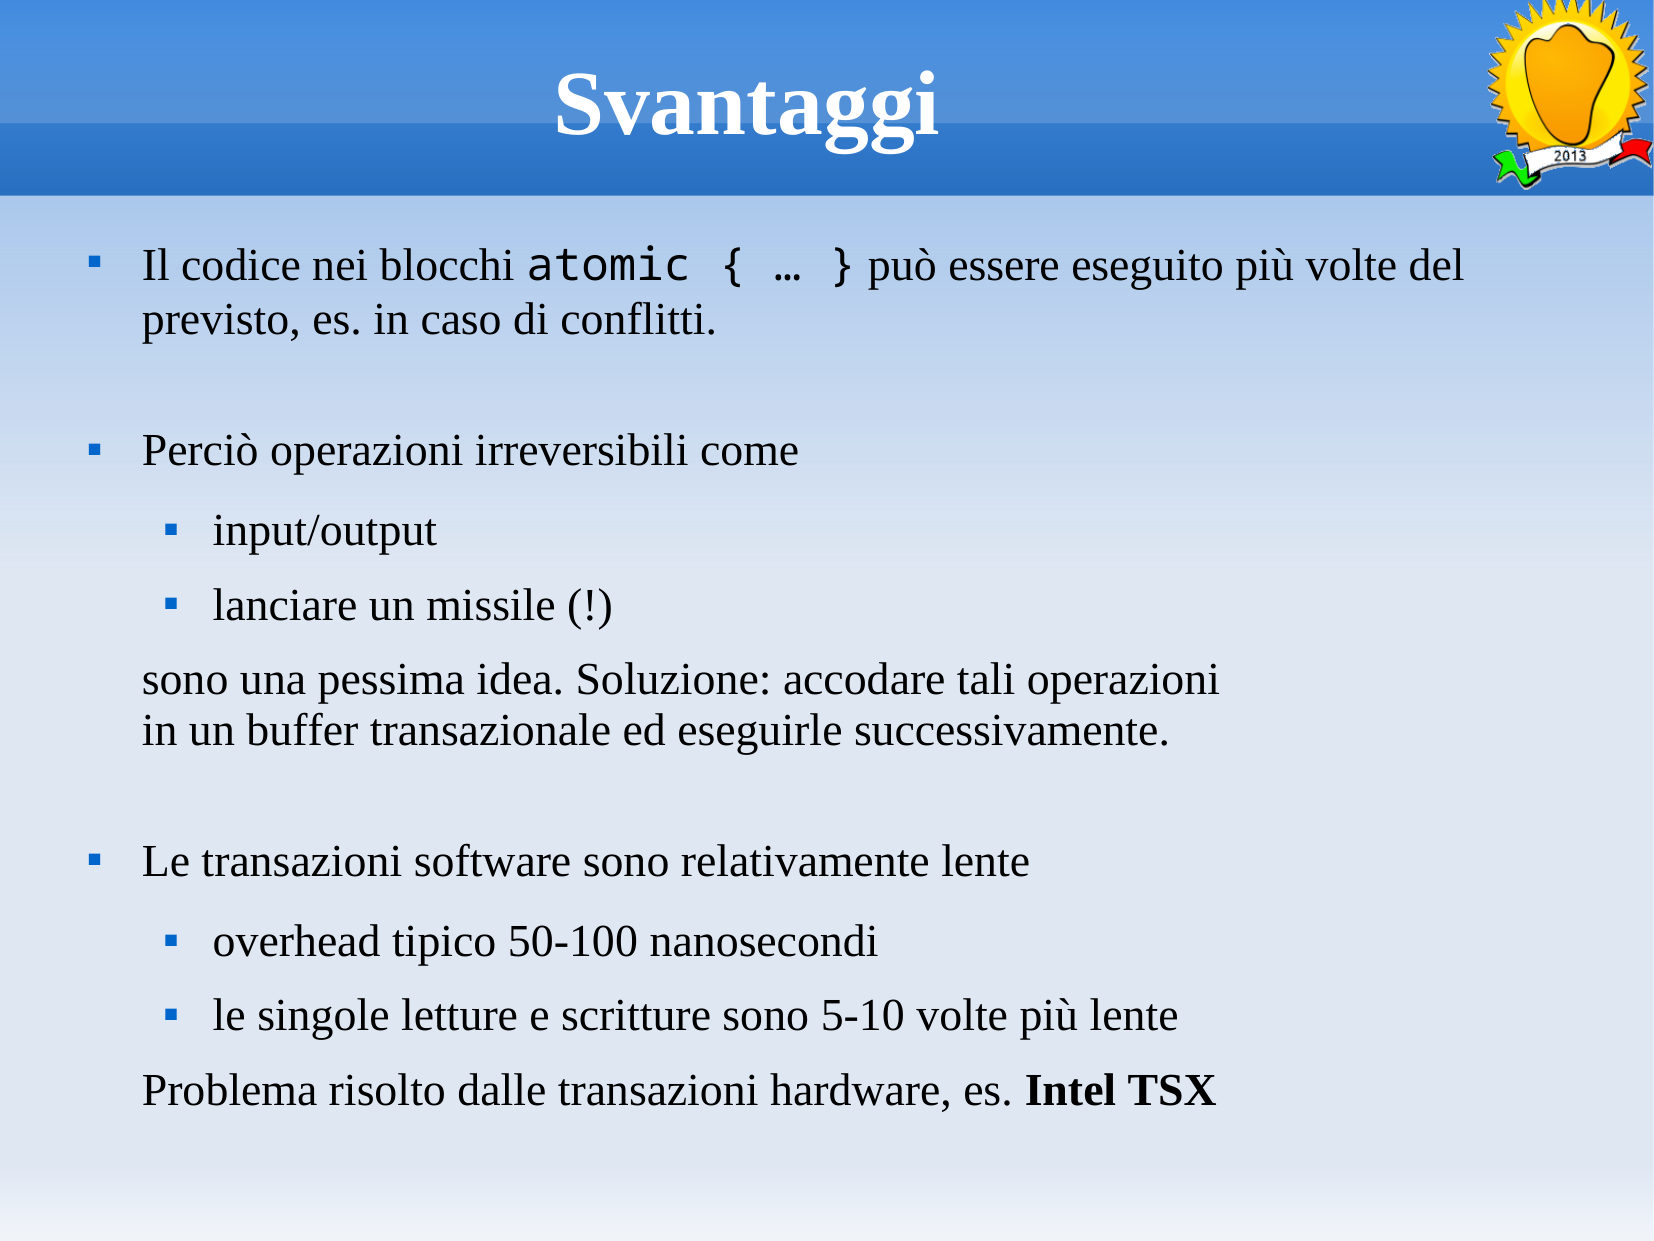

Svantaggi
# Il codice nei blocchi atomic { … } può essere eseguito più volte del previsto, es. in caso di conflitti.
Perciò operazioni irreversibili come
input/output
lanciare un missile (!)
sono una pessima idea. Soluzione: accodare tali operazioni
in un buffer transazionale ed eseguirle successivamente.
Le transazioni software sono relativamente lente
overhead tipico 50-100 nanosecondi
le singole letture e scritture sono 5-10 volte più lente
Problema risolto dalle transazioni hardware, es. Intel TSX